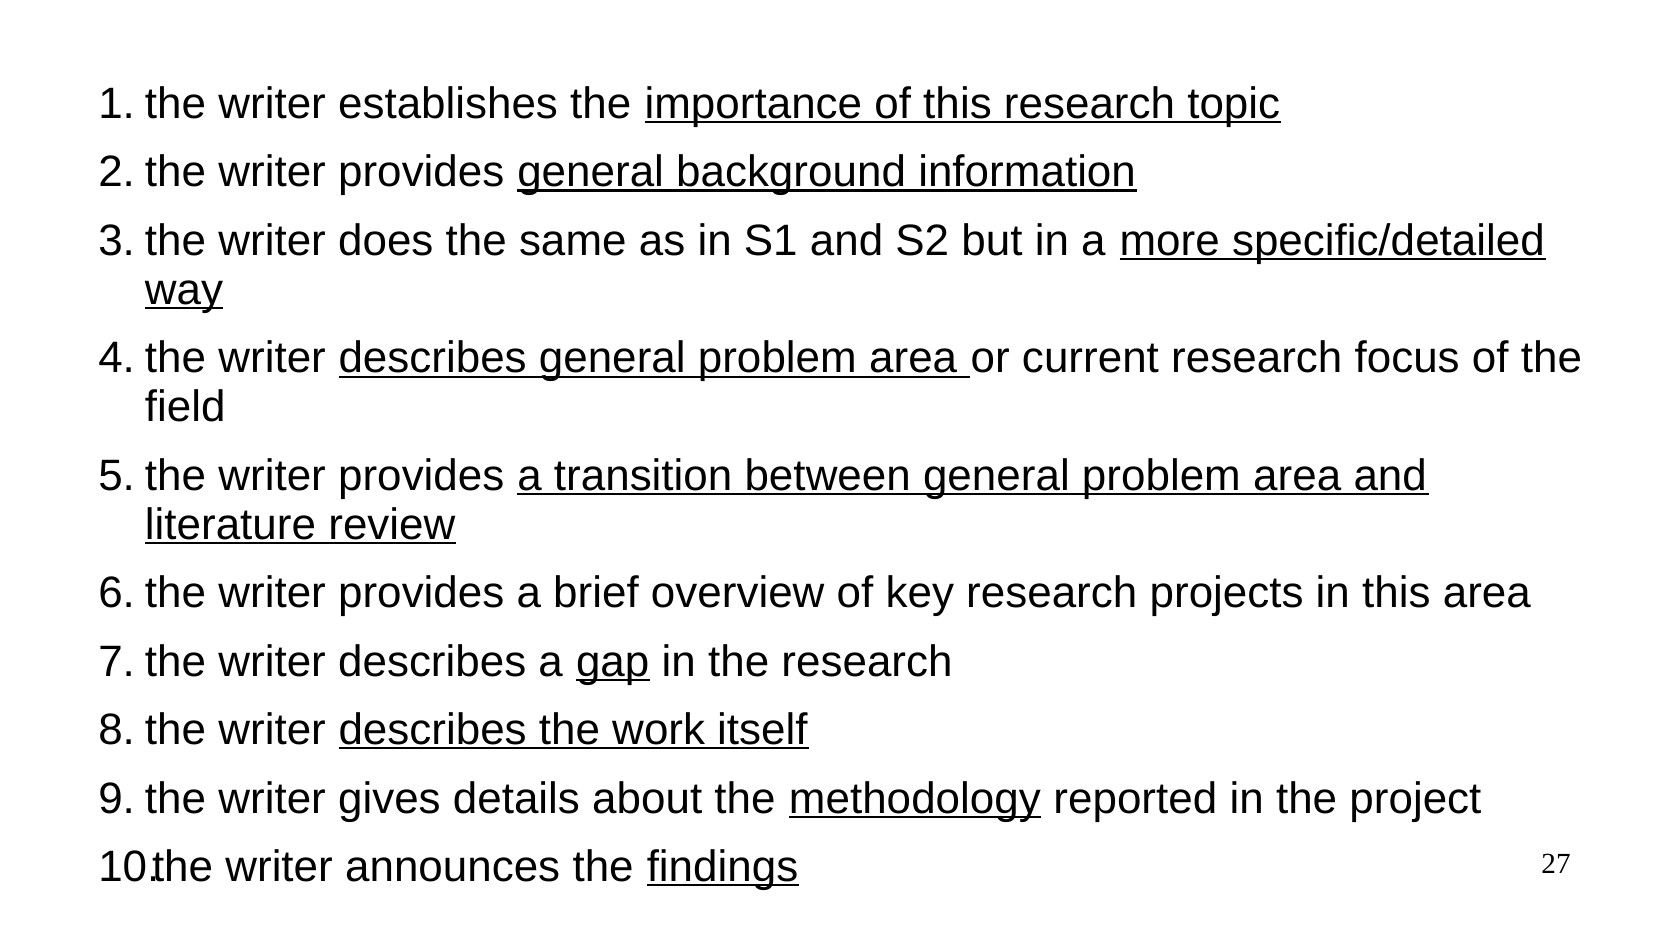

# the writer establishes the importance of this research topic
the writer provides general background information
the writer does the same as in S1 and S2 but in a more specific/detailed way
the writer describes general problem area or current research focus of the field
the writer provides a transition between general problem area and literature review
the writer provides a brief overview of key research projects in this area
the writer describes a gap in the research
the writer describes the work itself
the writer gives details about the methodology reported in the project
the writer announces the findings
27